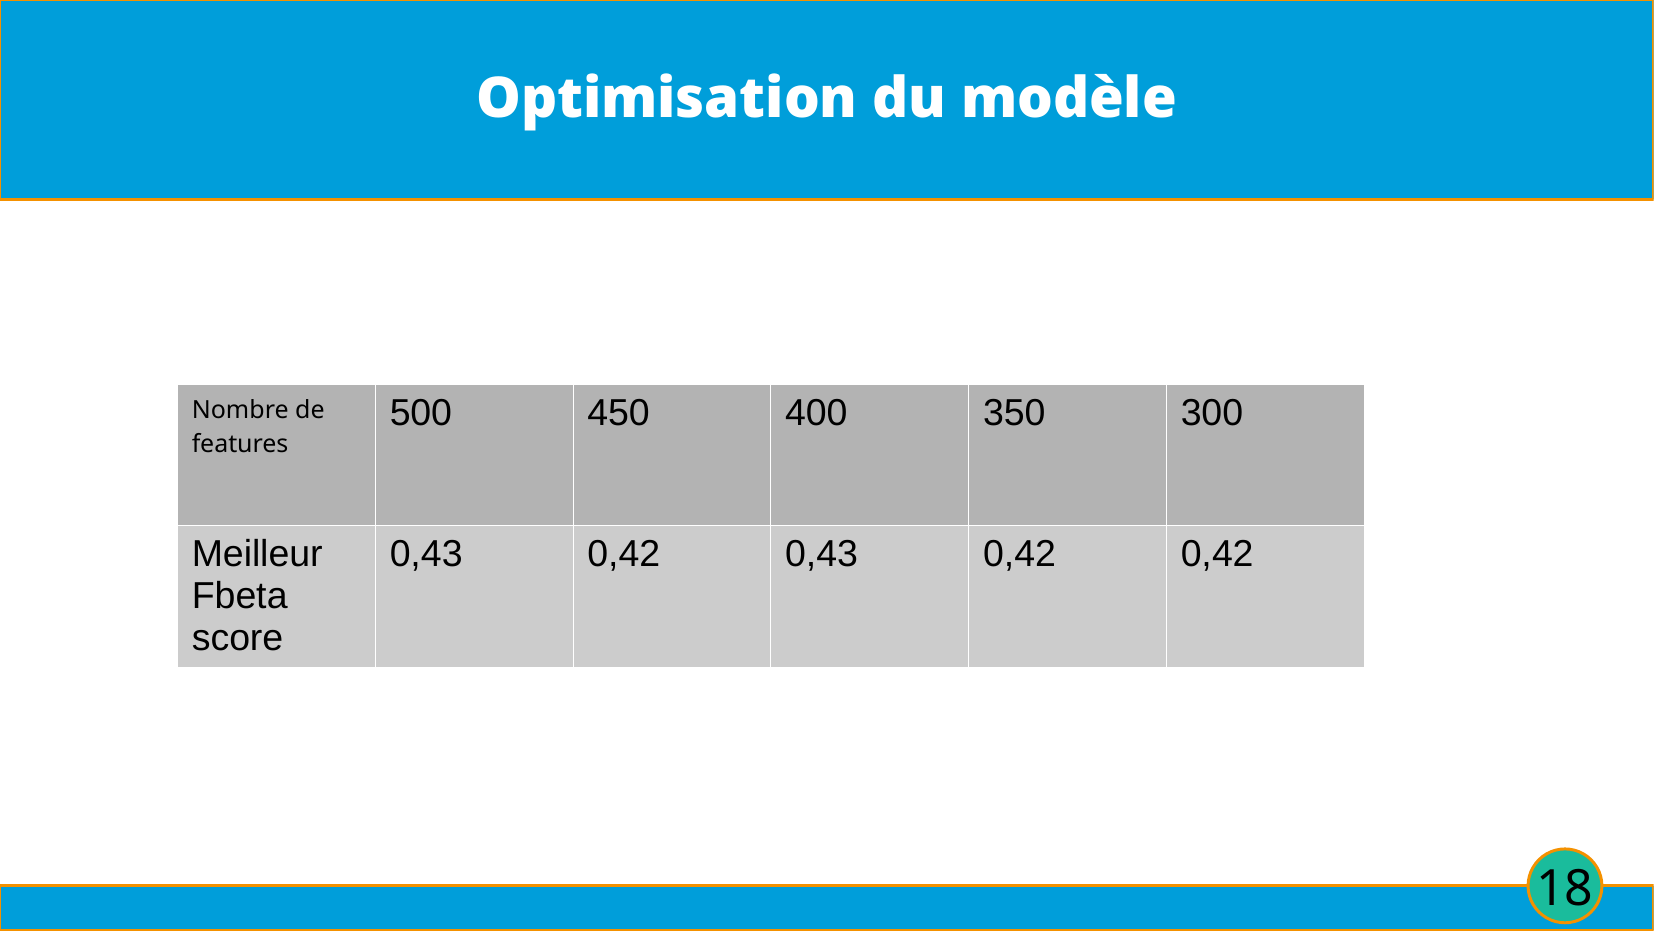

# Optimisation du modèle
| Nombre de features | 500 | 450 | 400 | 350 | 300 |
| --- | --- | --- | --- | --- | --- |
| Meilleur Fbeta score | 0,43 | 0,42 | 0,43 | 0,42 | 0,42 |